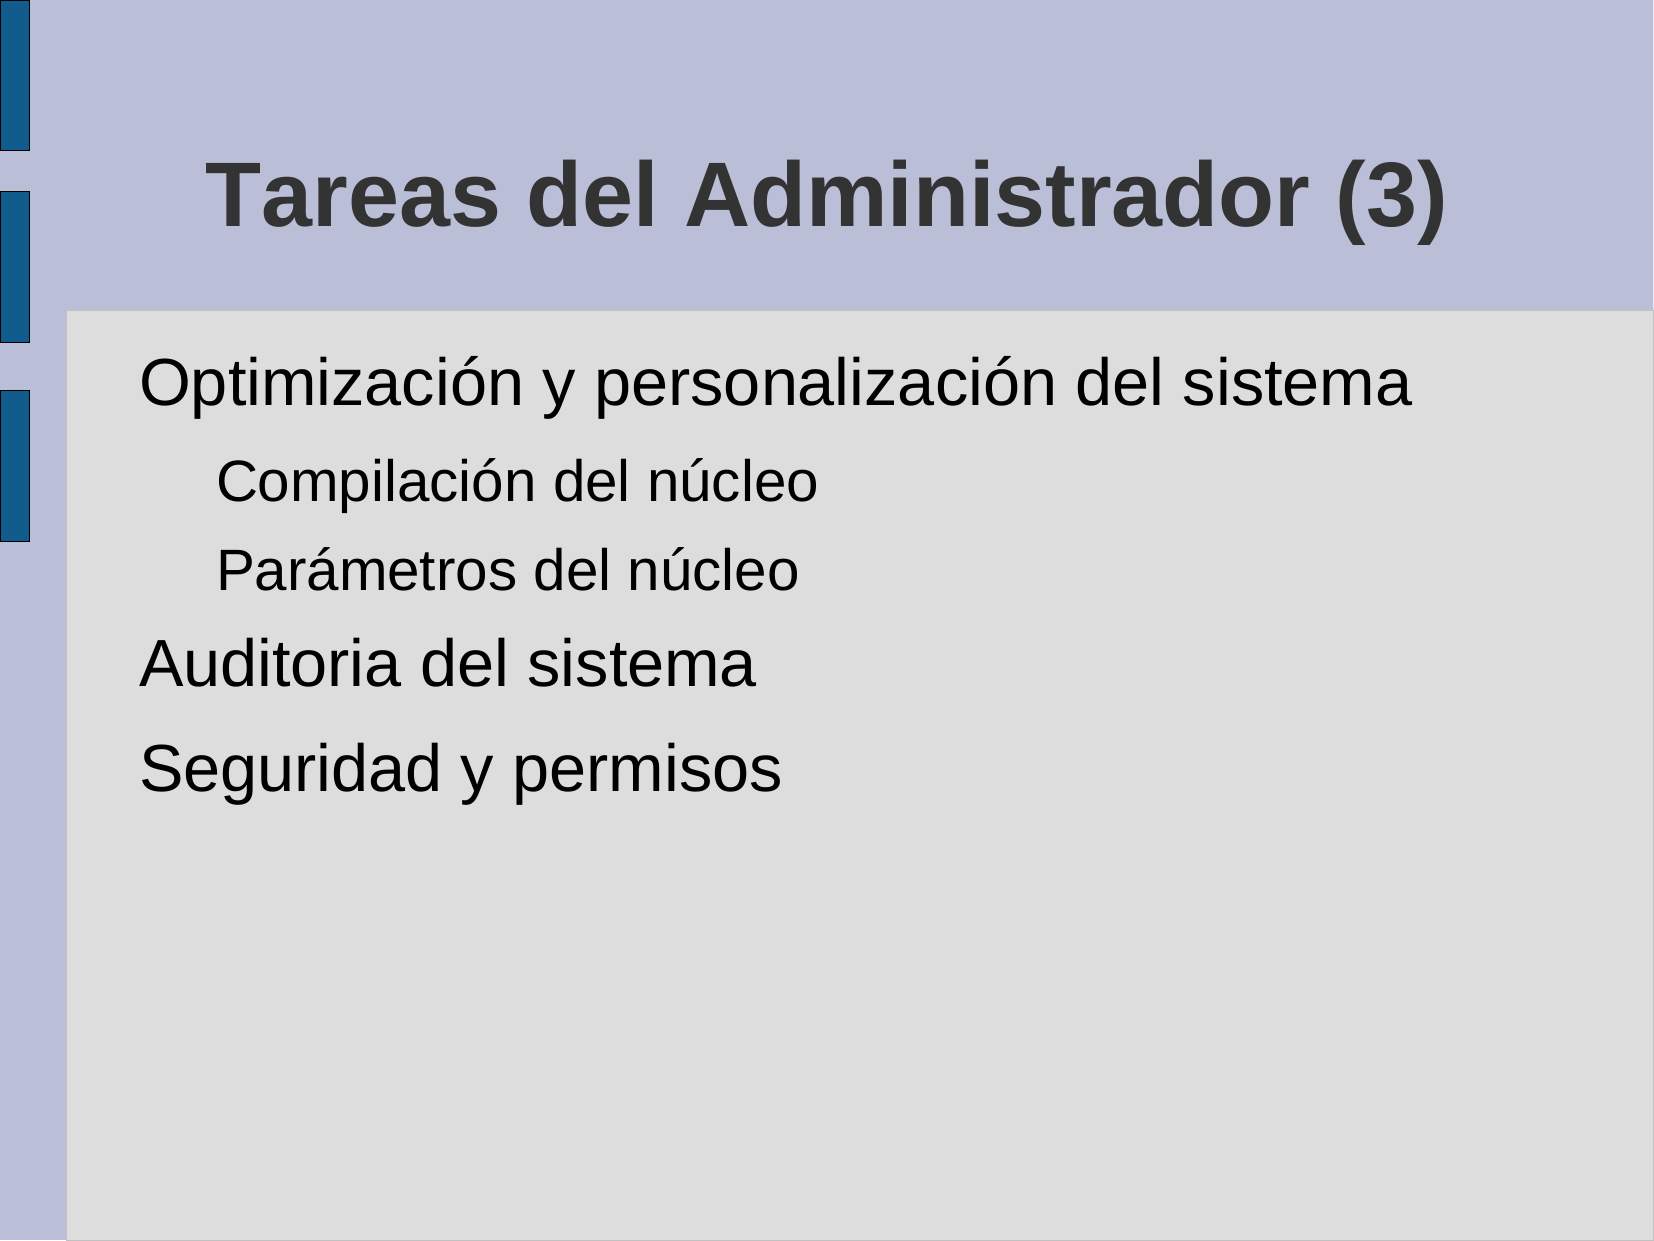

# Tareas del Administrador (3)
Optimización y personalización del sistema
Compilación del núcleo
Parámetros del núcleo
Auditoria del sistema
Seguridad y permisos